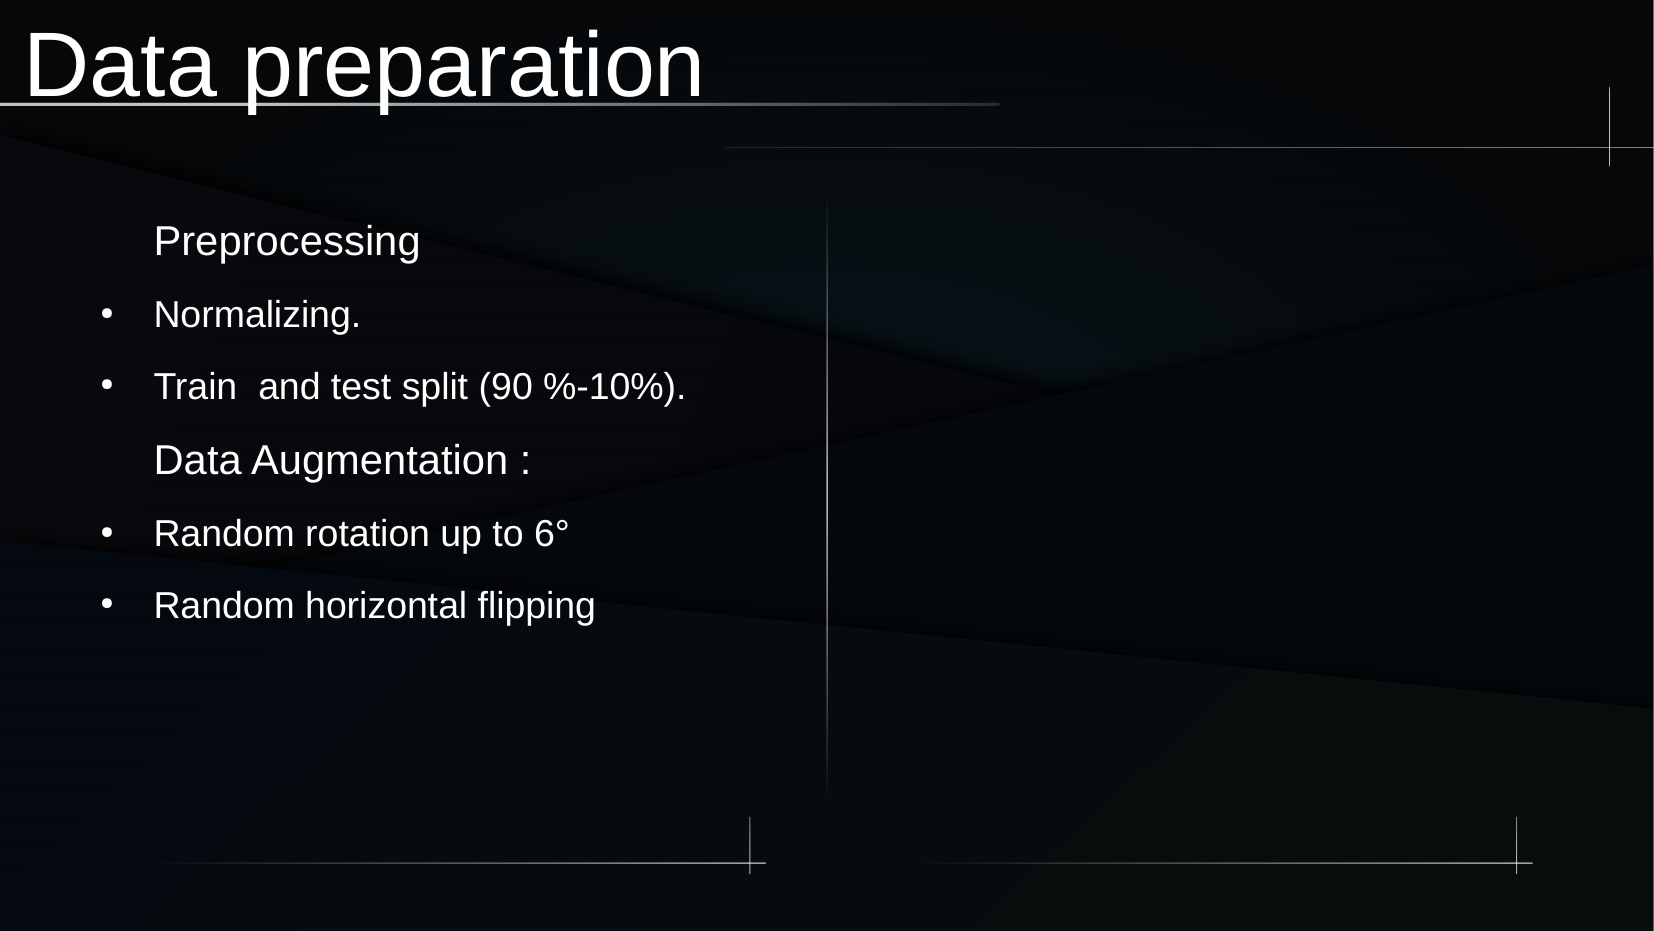

# Data preparation
Preprocessing
Normalizing.
Train and test split (90 %-10%).
Data Augmentation :
Random rotation up to 6°
Random horizontal flipping